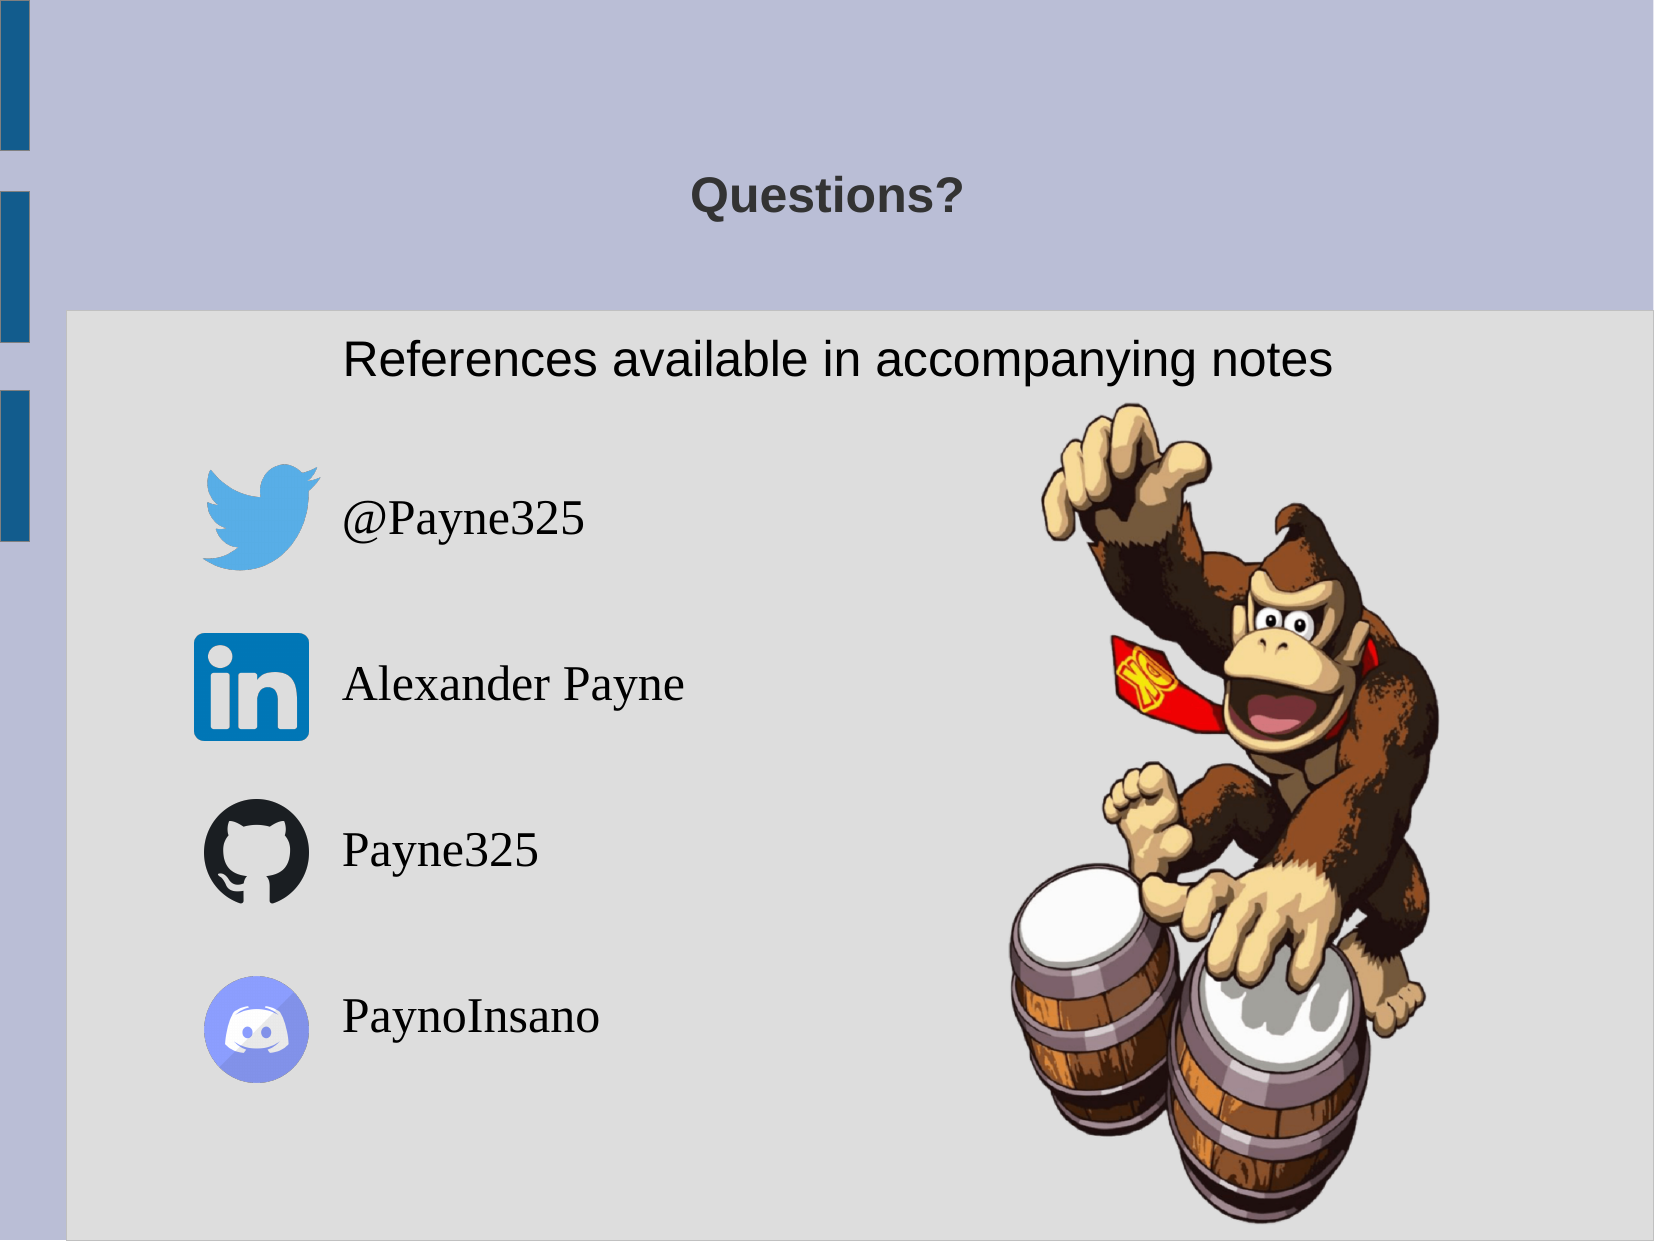

# Questions?
References available in accompanying notes
	 	@Payne325
	 	Alexander Payne
		Payne325
	 	PaynoInsano